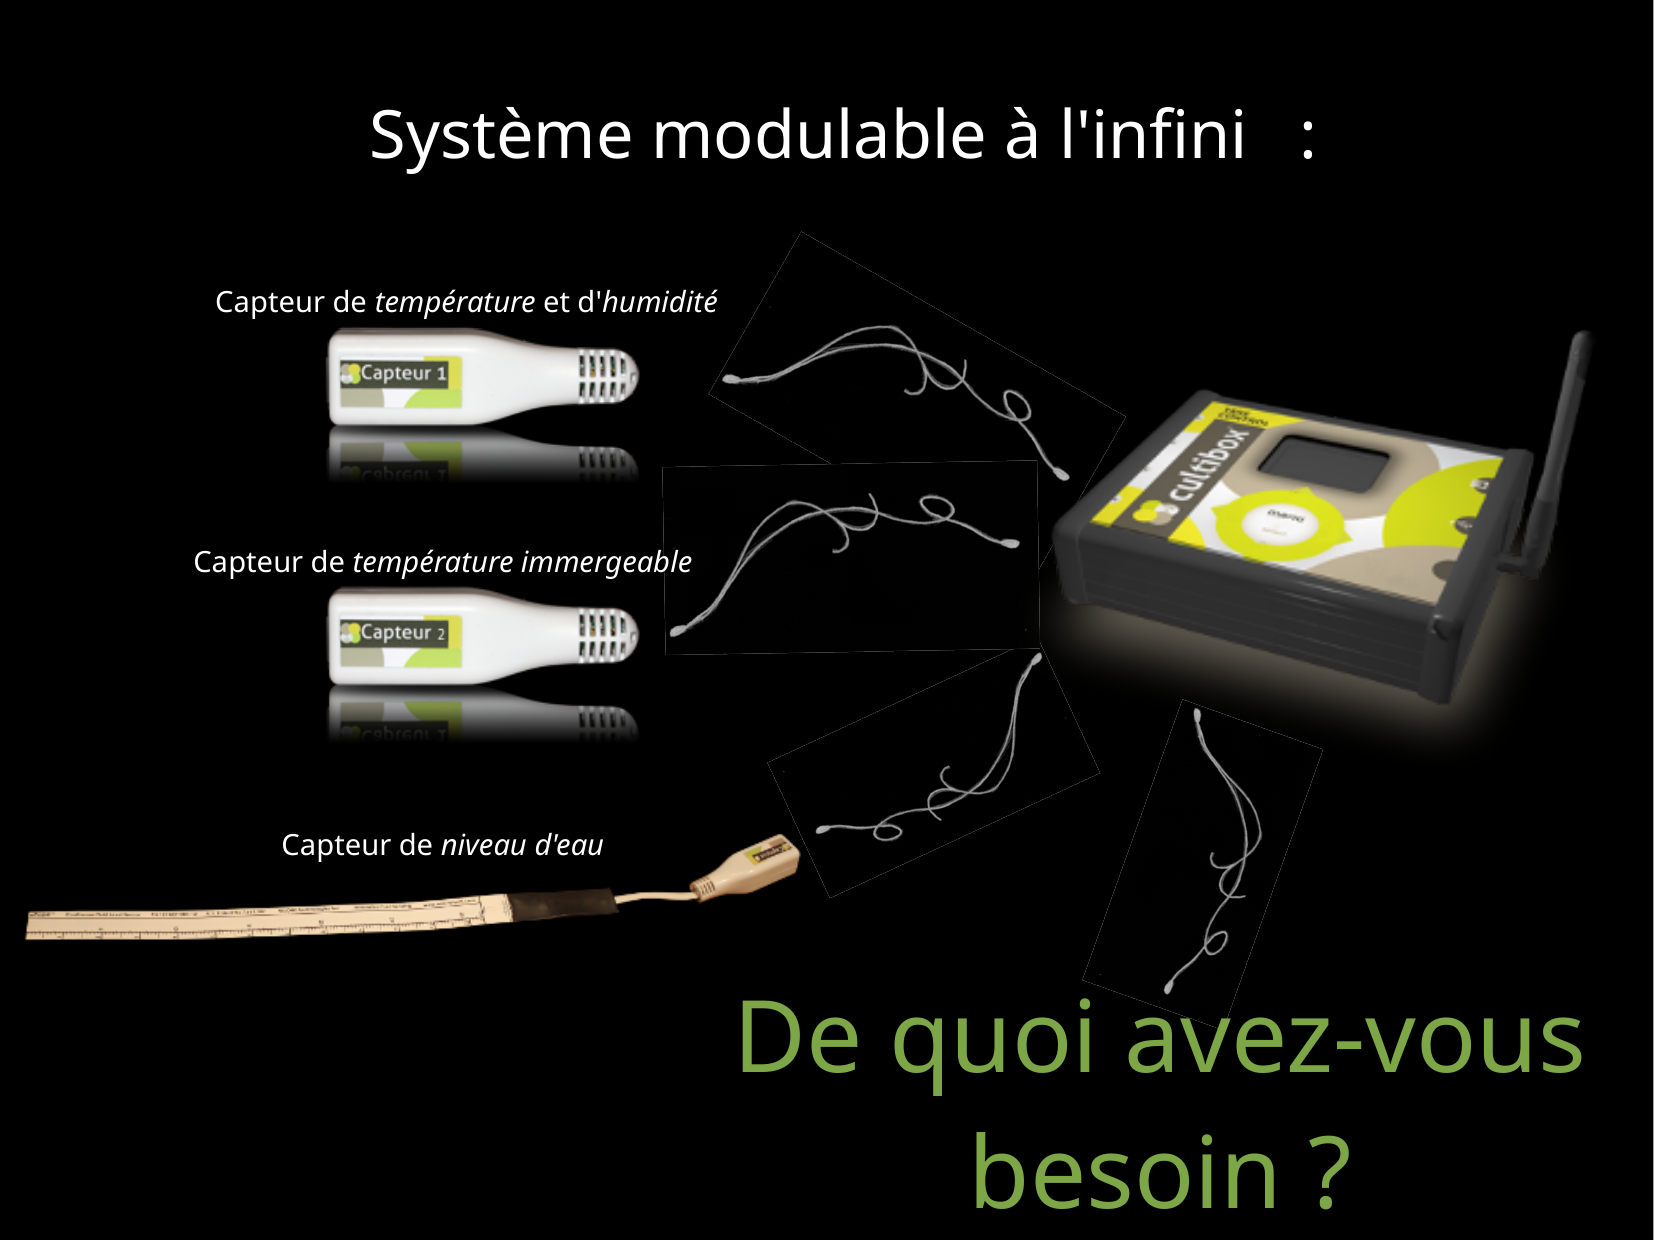

# Système modulable à l'infini   :
Capteur de température et d'humidité
Capteur de température immergeable
Capteur de niveau d'eau
De quoi avez-vous besoin ?